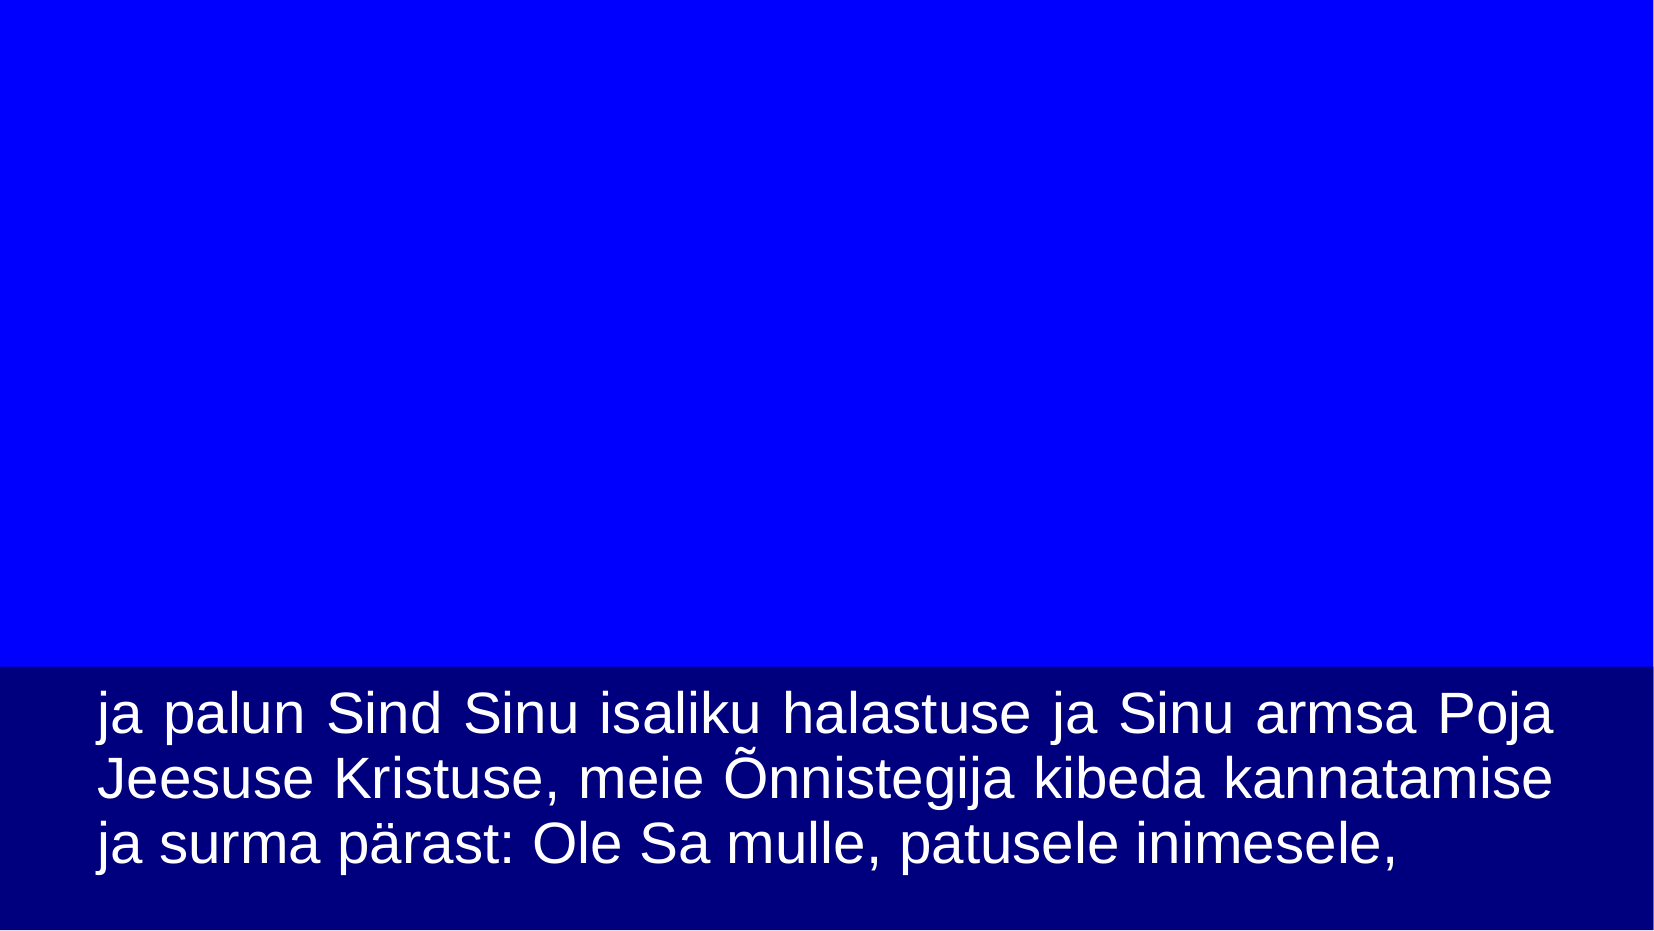

ja palun Sind Sinu isaliku halastuse ja Sinu armsa Poja Jeesuse Kristuse, meie Õnnistegija kibeda kannatamise ja surma pärast: Ole Sa mulle, patusele inimesele,